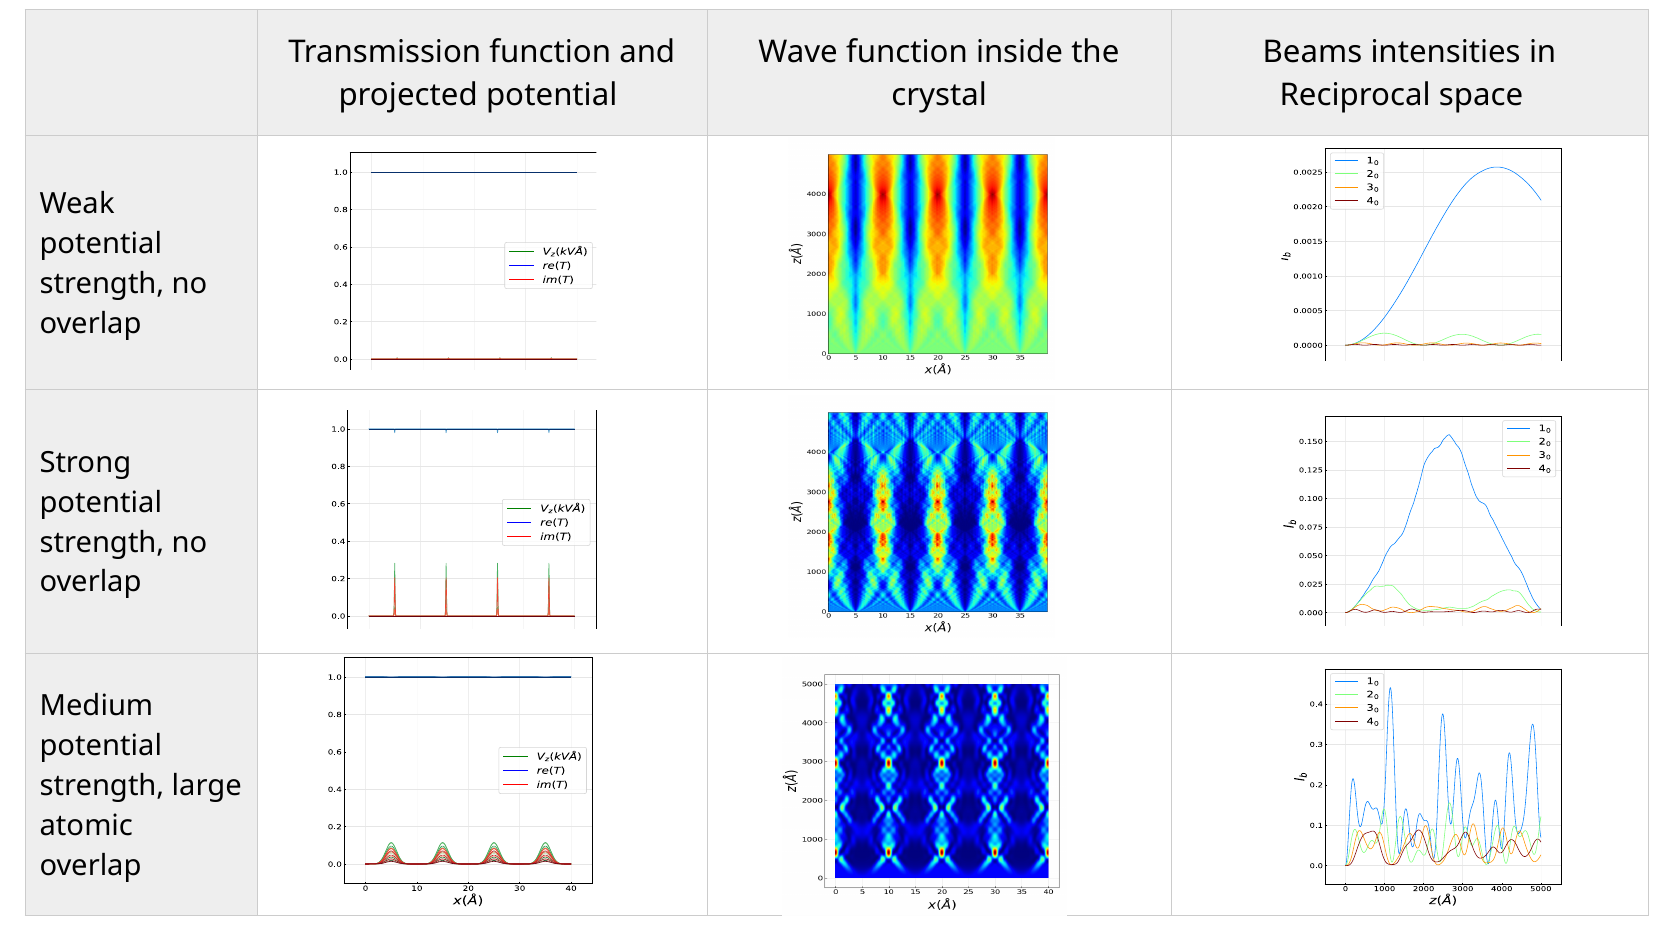

| | Transmission function and projected potential | Wave function inside the crystal | Beams intensities in Reciprocal space |
| --- | --- | --- | --- |
| Weak potential strength, no overlap | | | |
| Strong potential strength, no overlap | | | |
| Medium potential strength, large atomic overlap | | | |